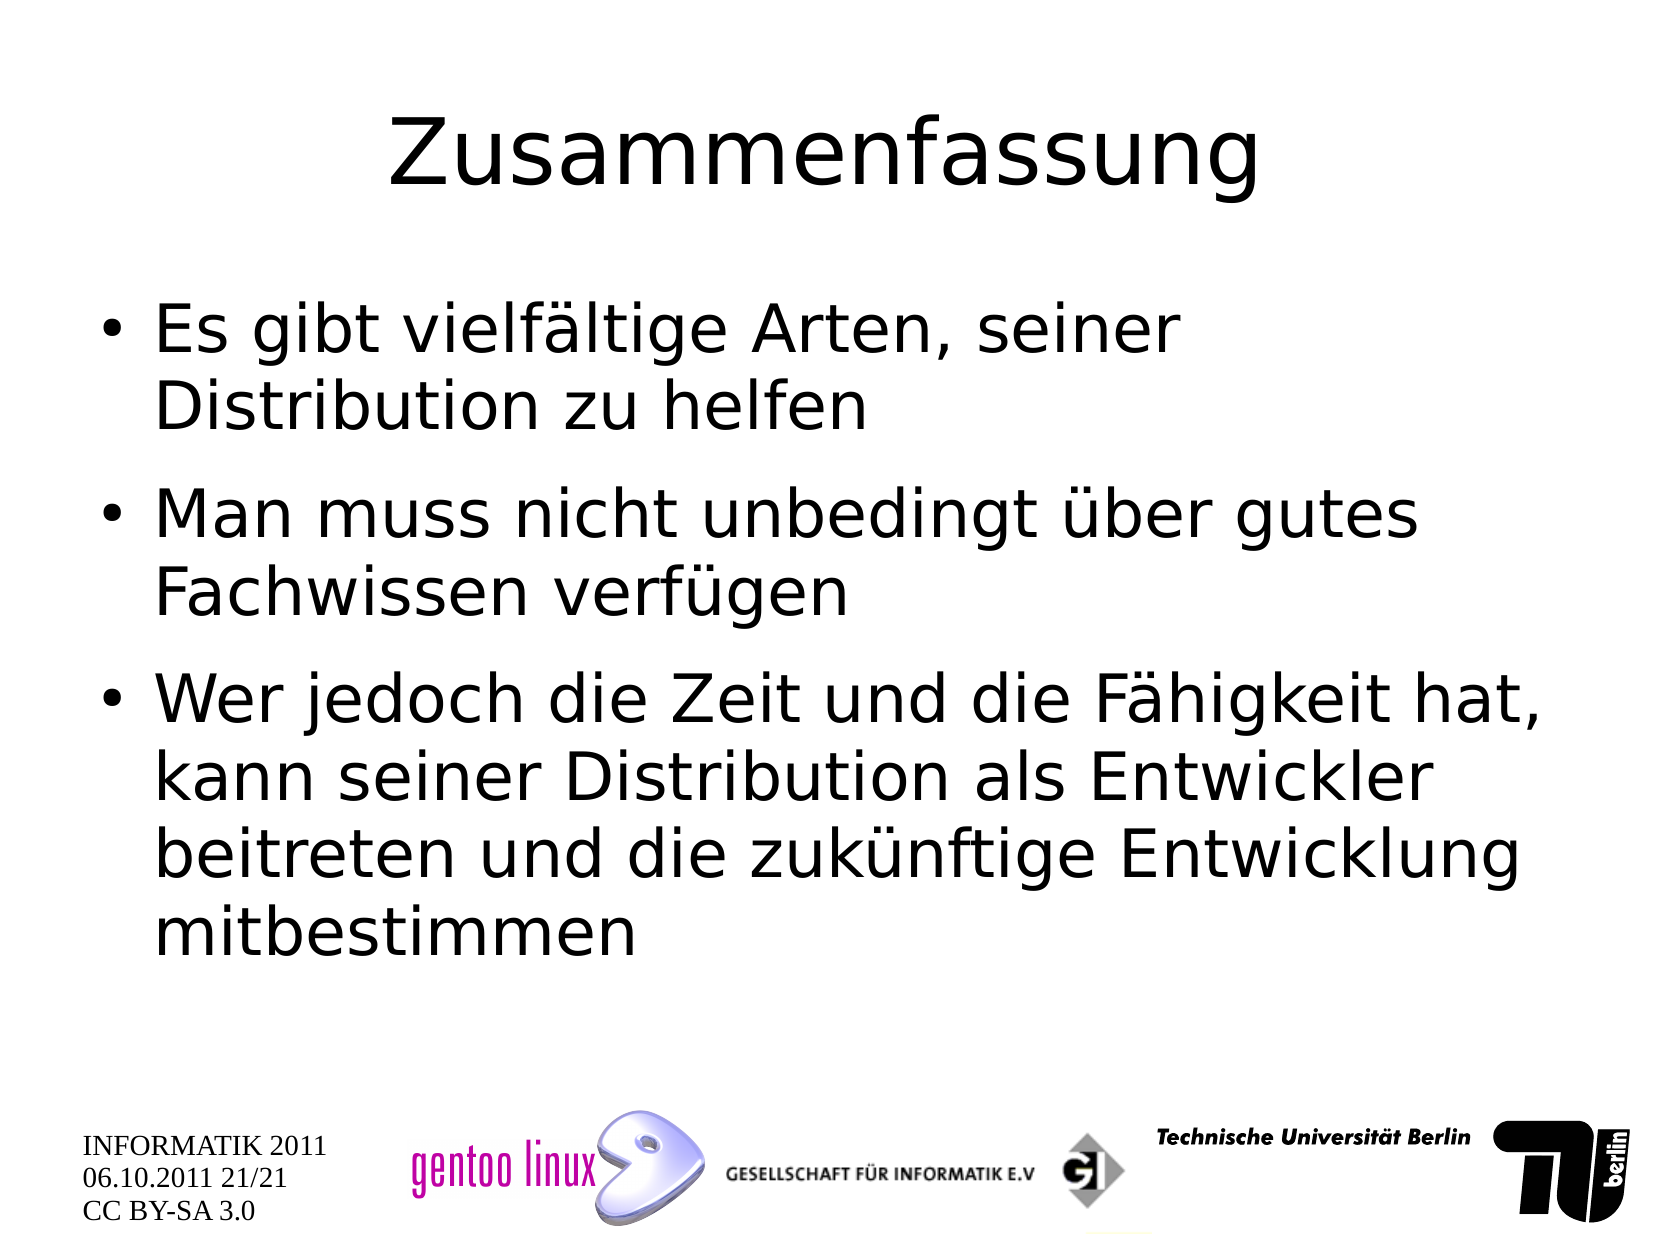

# Zusammenfassung
Es gibt vielfältige Arten, seiner Distribution zu helfen
Man muss nicht unbedingt über gutes Fachwissen verfügen
Wer jedoch die Zeit und die Fähigkeit hat, kann seiner Distribution als Entwickler beitreten und die zukünftige Entwicklung mitbestimmen